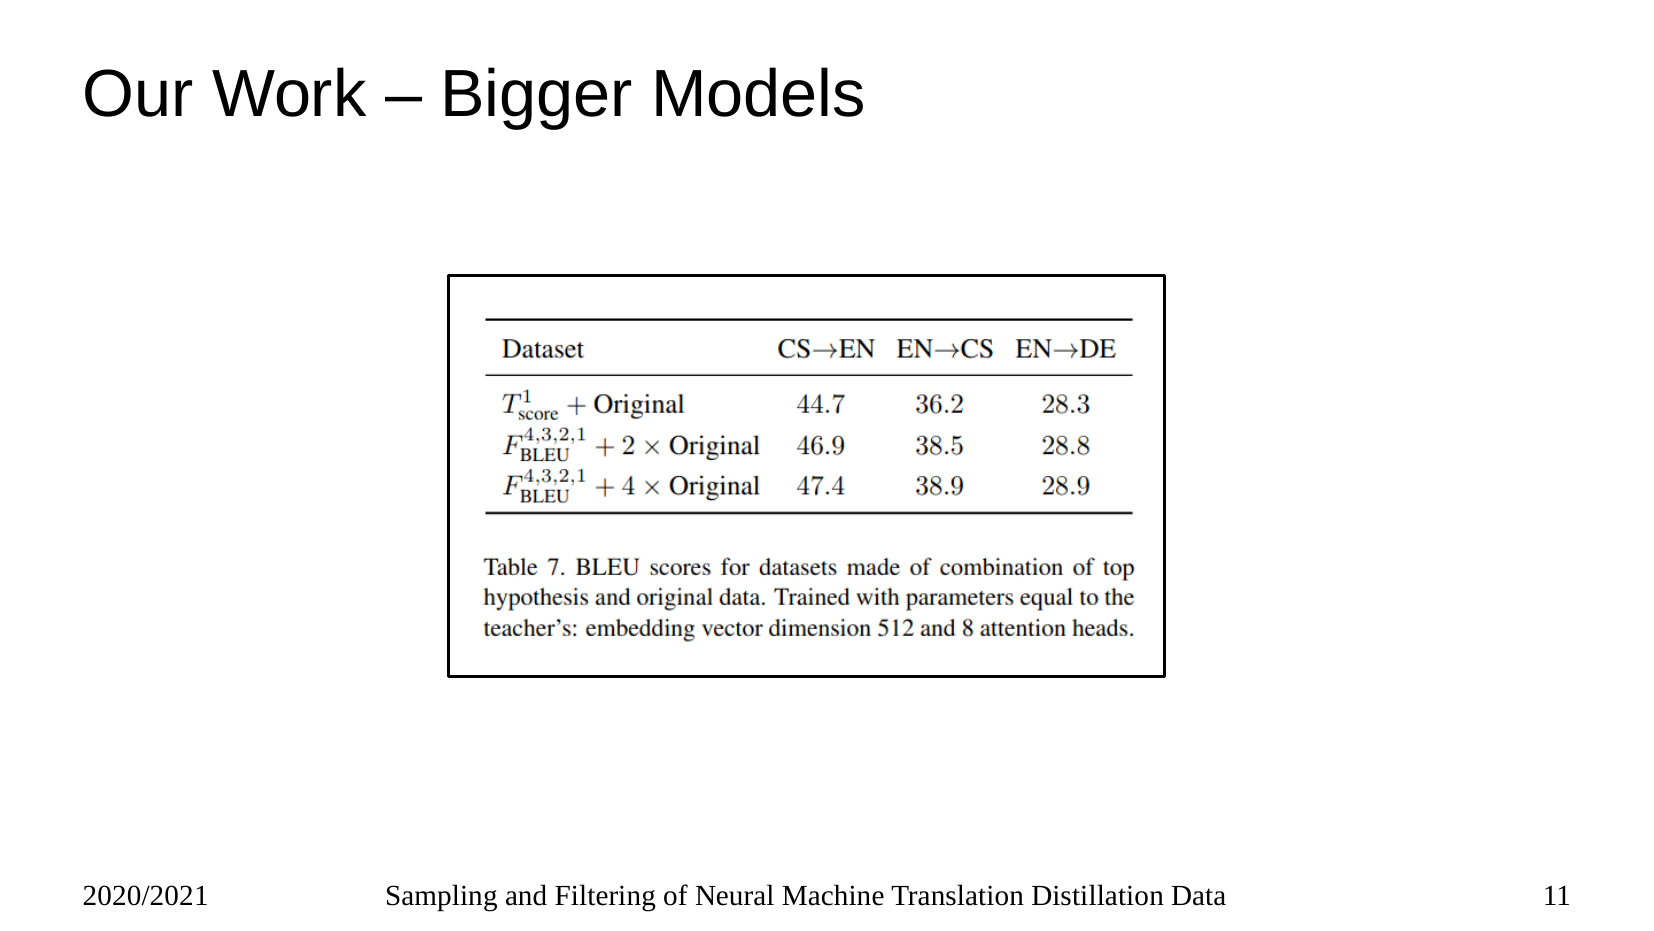

# Our Work – Bigger Models
2020/2021
Sampling and Filtering of Neural Machine Translation Distillation Data
11